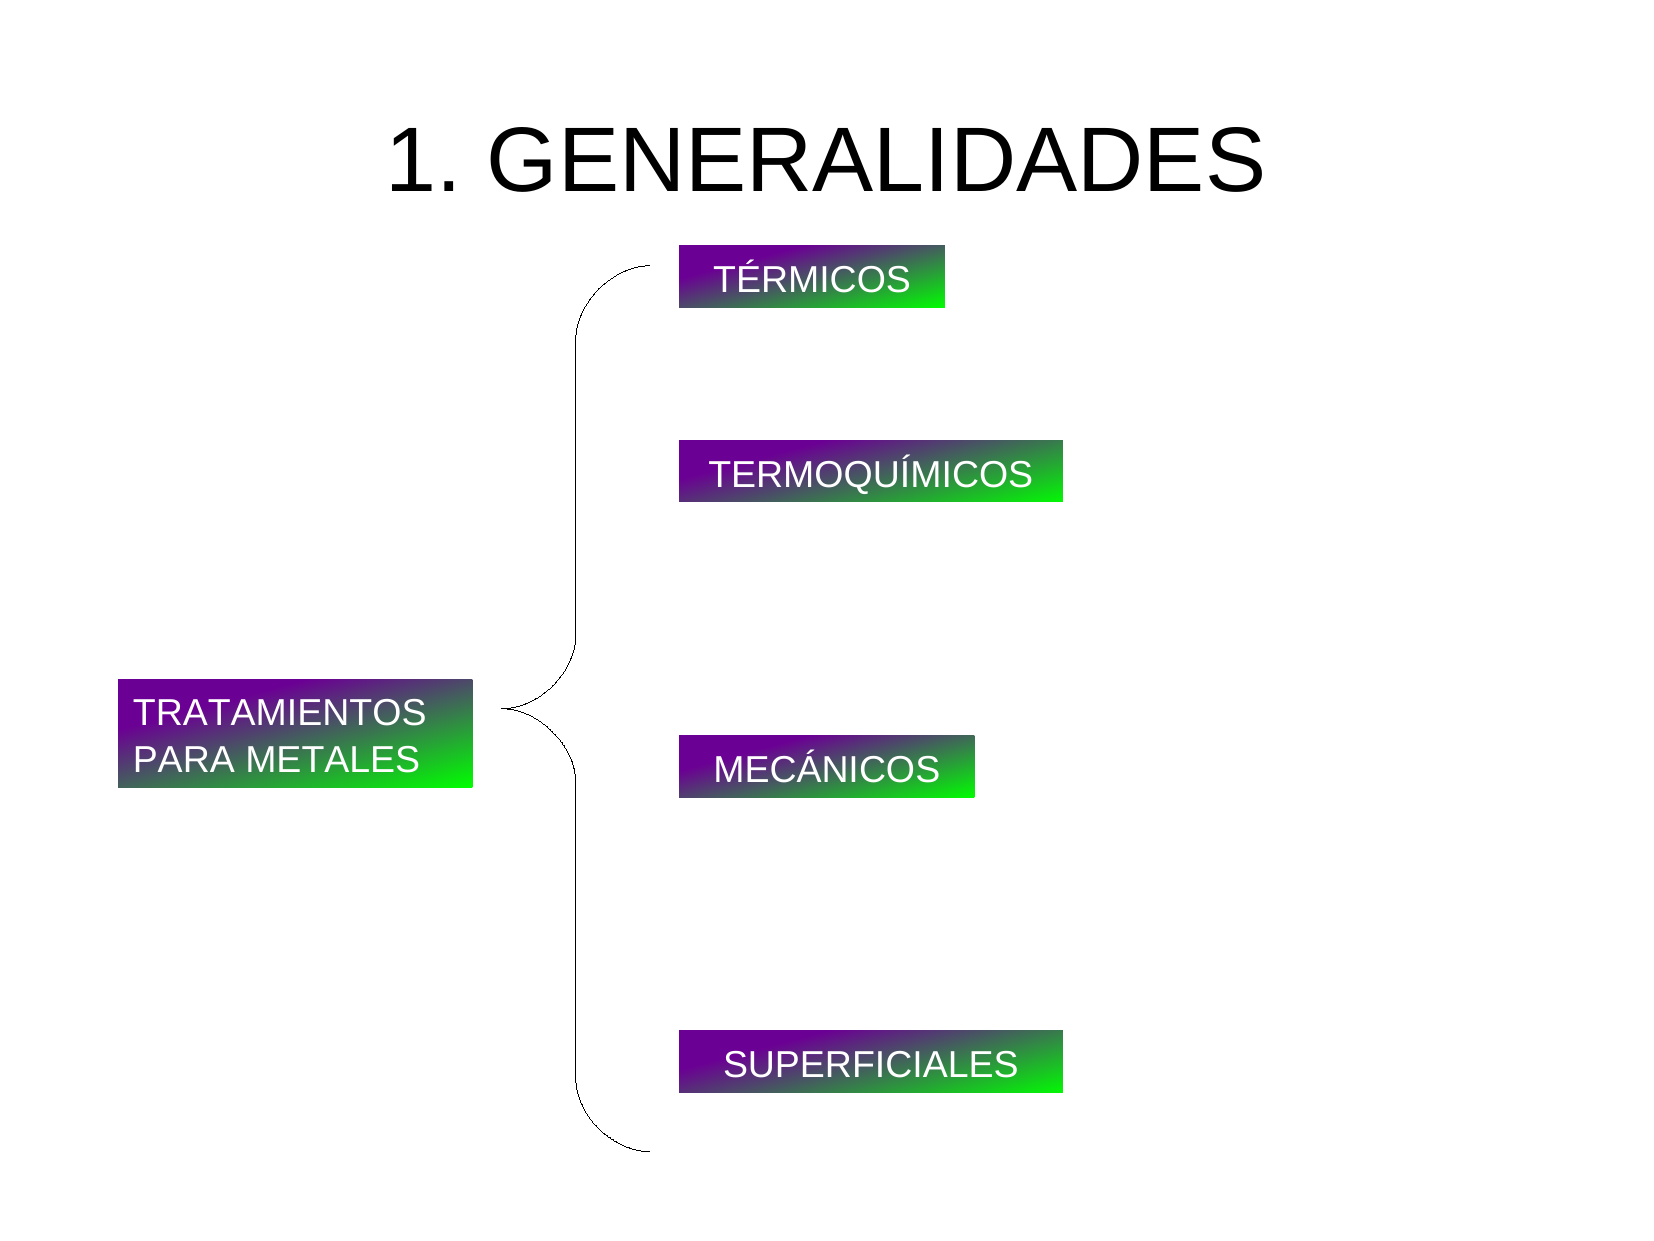

# 1. GENERALIDADES
TÉRMICOS
TERMOQUÍMICOS
TRATAMIENTOS PARA METALES
MECÁNICOS
SUPERFICIALES